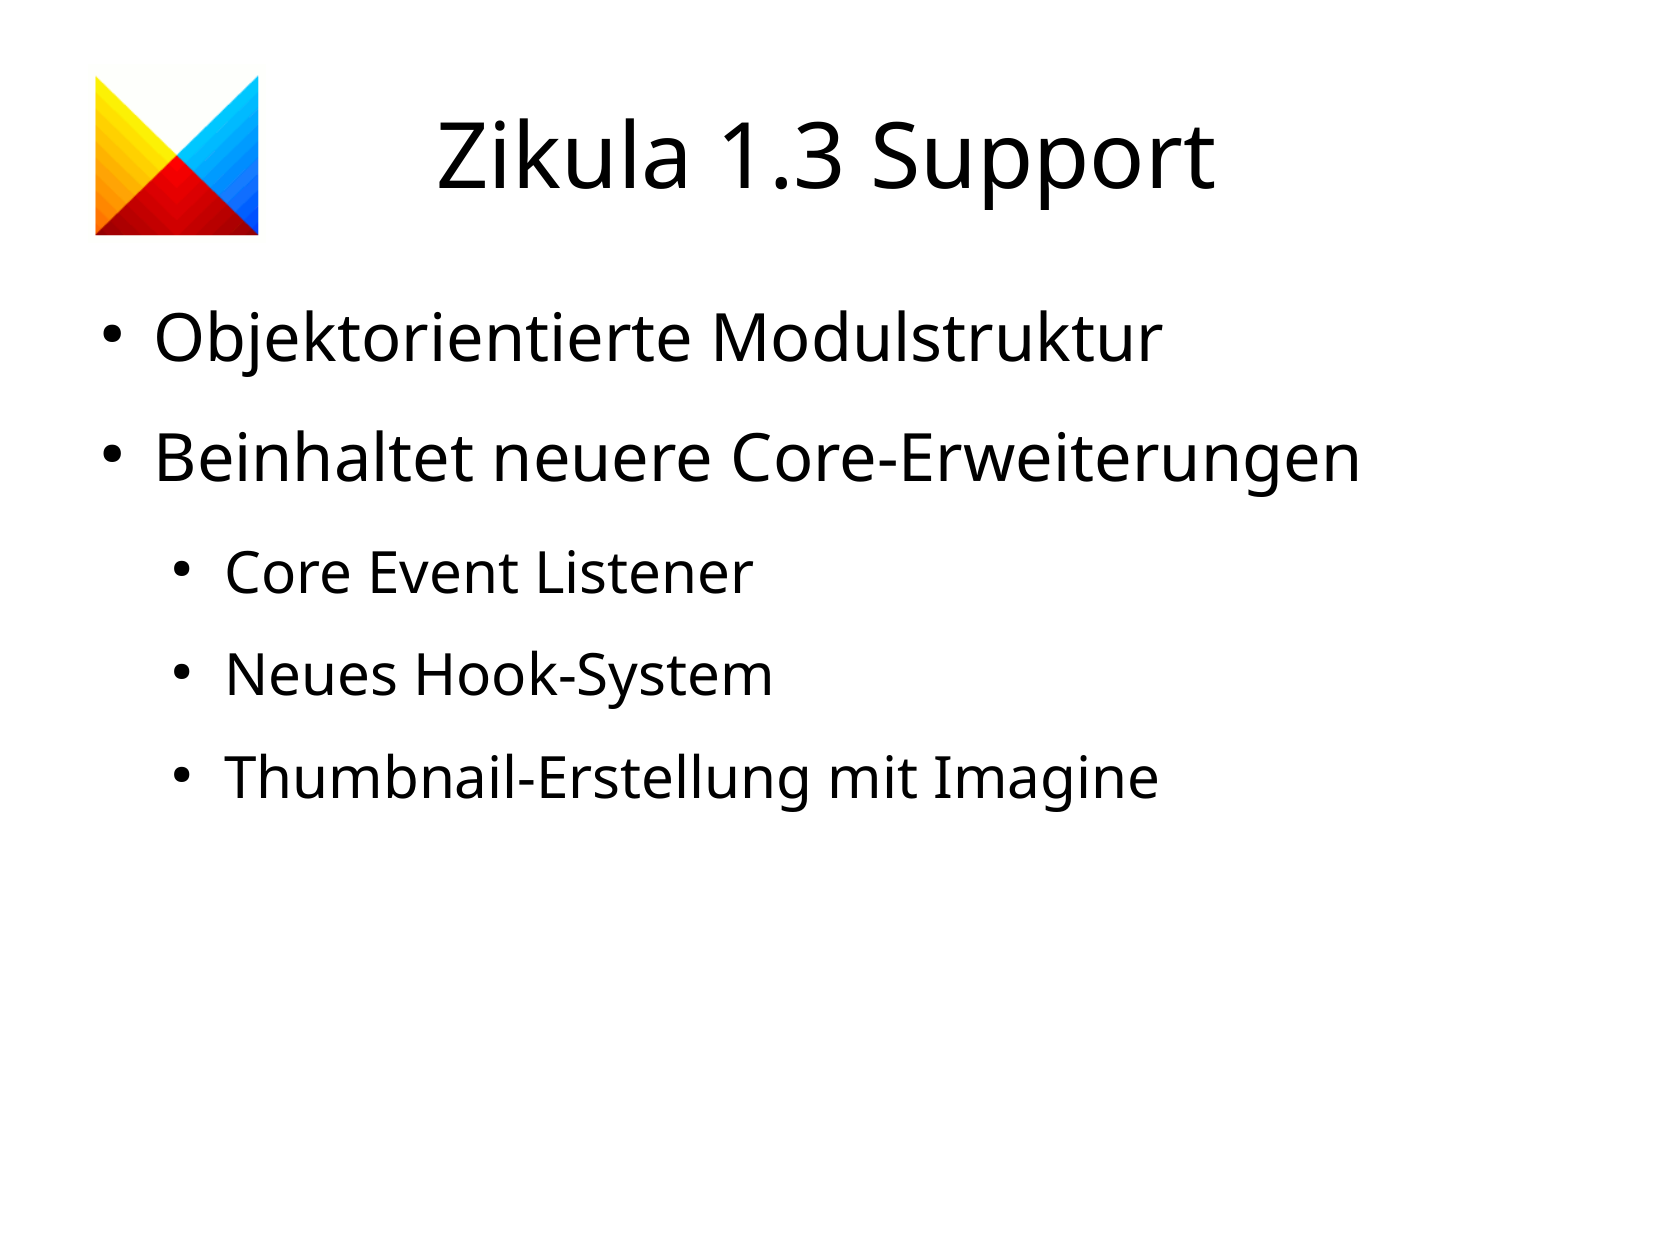

# Zikula 1.3 Support
Objektorientierte Modulstruktur
Beinhaltet neuere Core-Erweiterungen
Core Event Listener
Neues Hook-System
Thumbnail-Erstellung mit Imagine